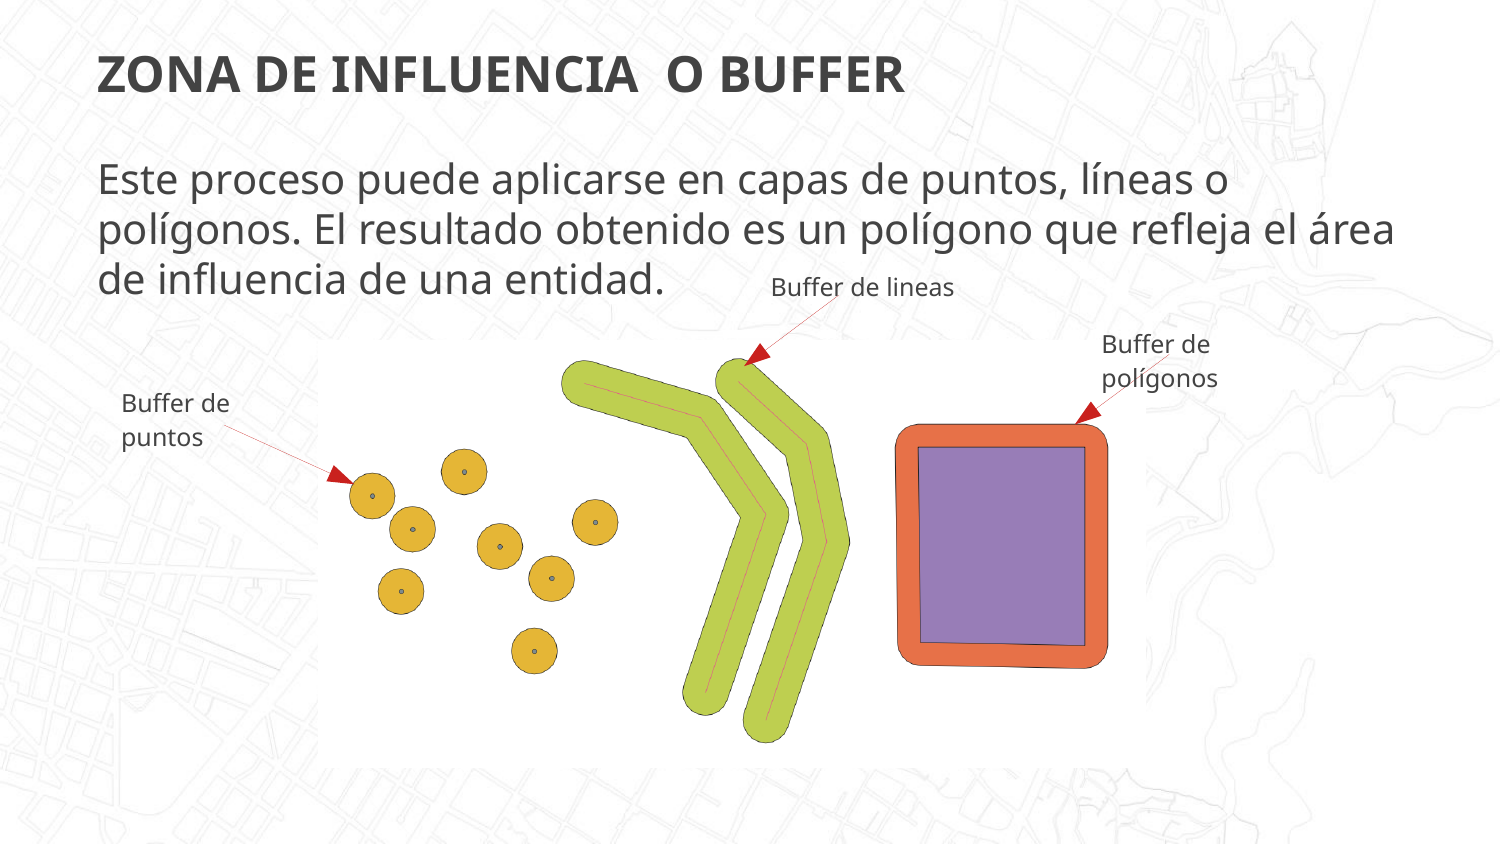

ZONA DE INFLUENCIA O BUFFER
Este proceso puede aplicarse en capas de puntos, líneas o polígonos. El resultado obtenido es un polígono que refleja el área de influencia de una entidad.
Buffer de lineas
Buffer de polígonos
Buffer de puntos